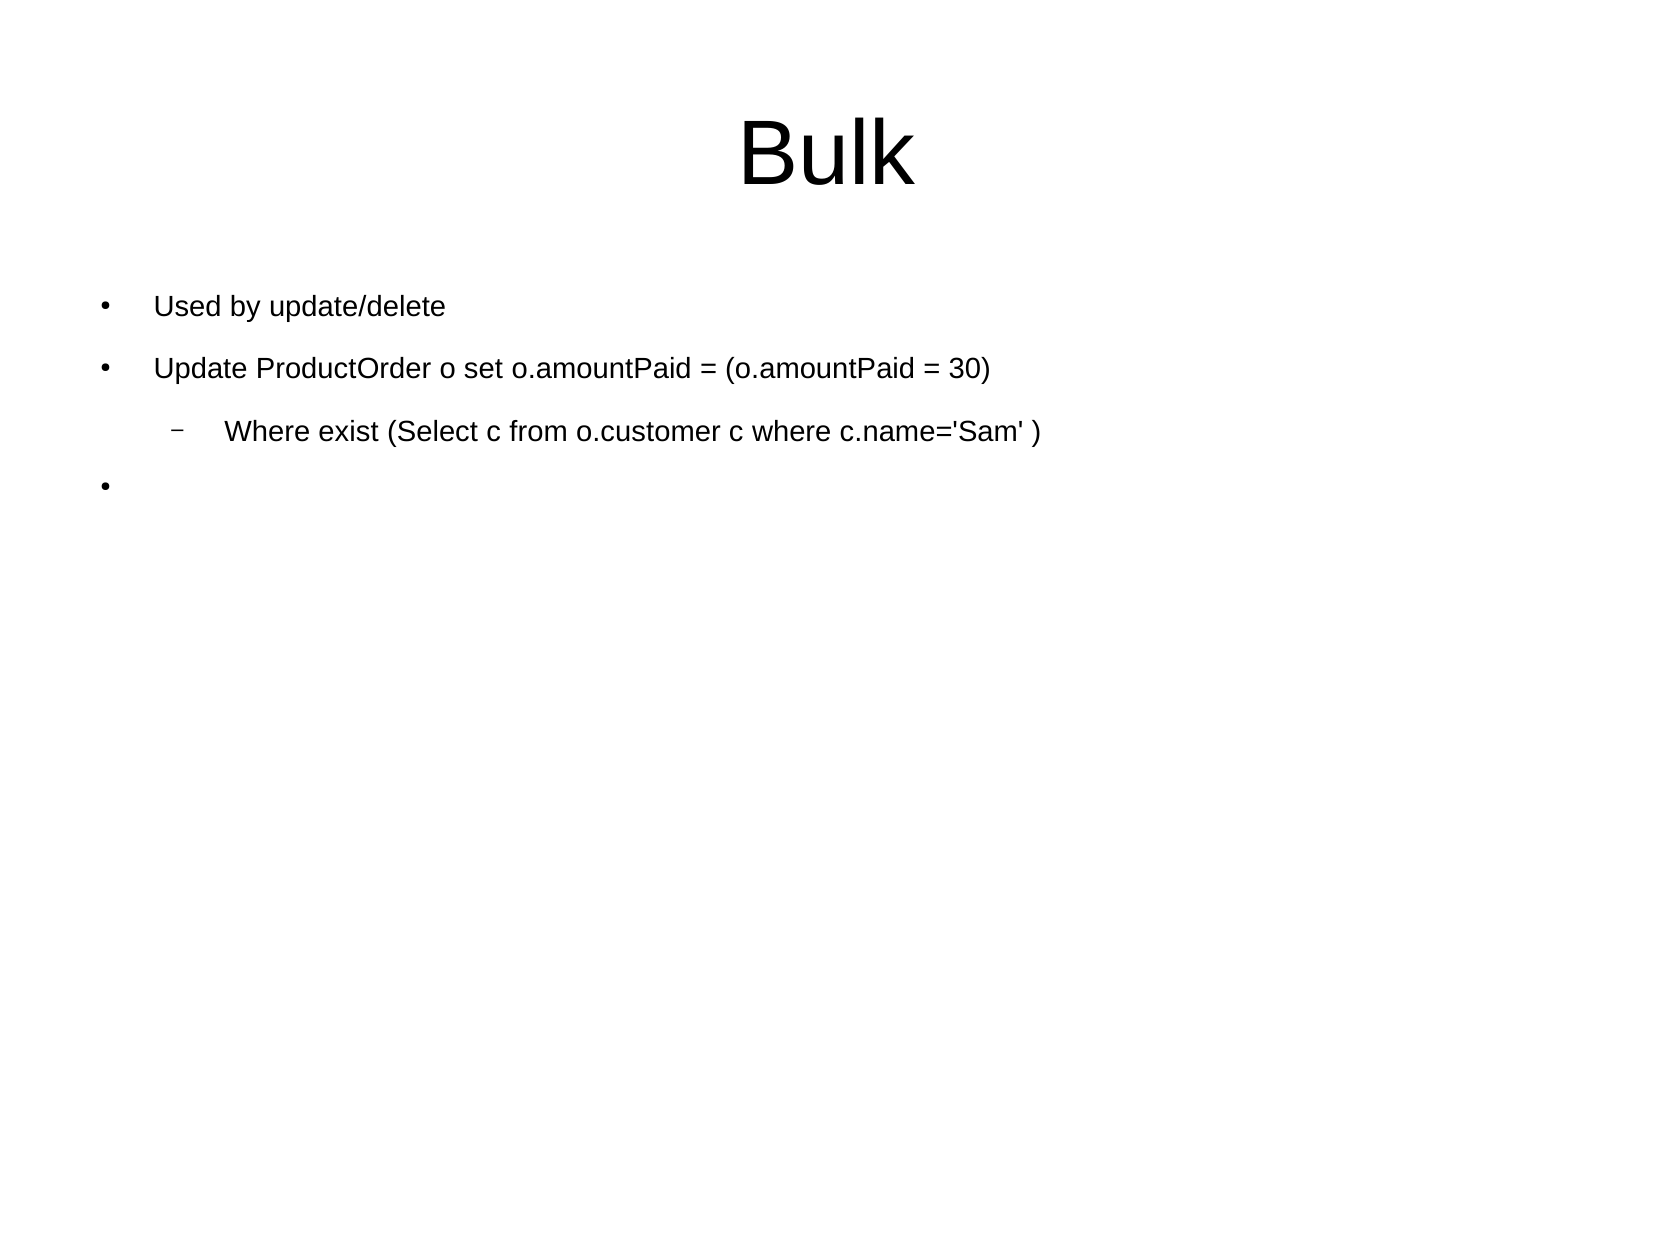

# Bulk
Used by update/delete
Update ProductOrder o set o.amountPaid = (o.amountPaid = 30)
Where exist (Select c from o.customer c where c.name='Sam' )